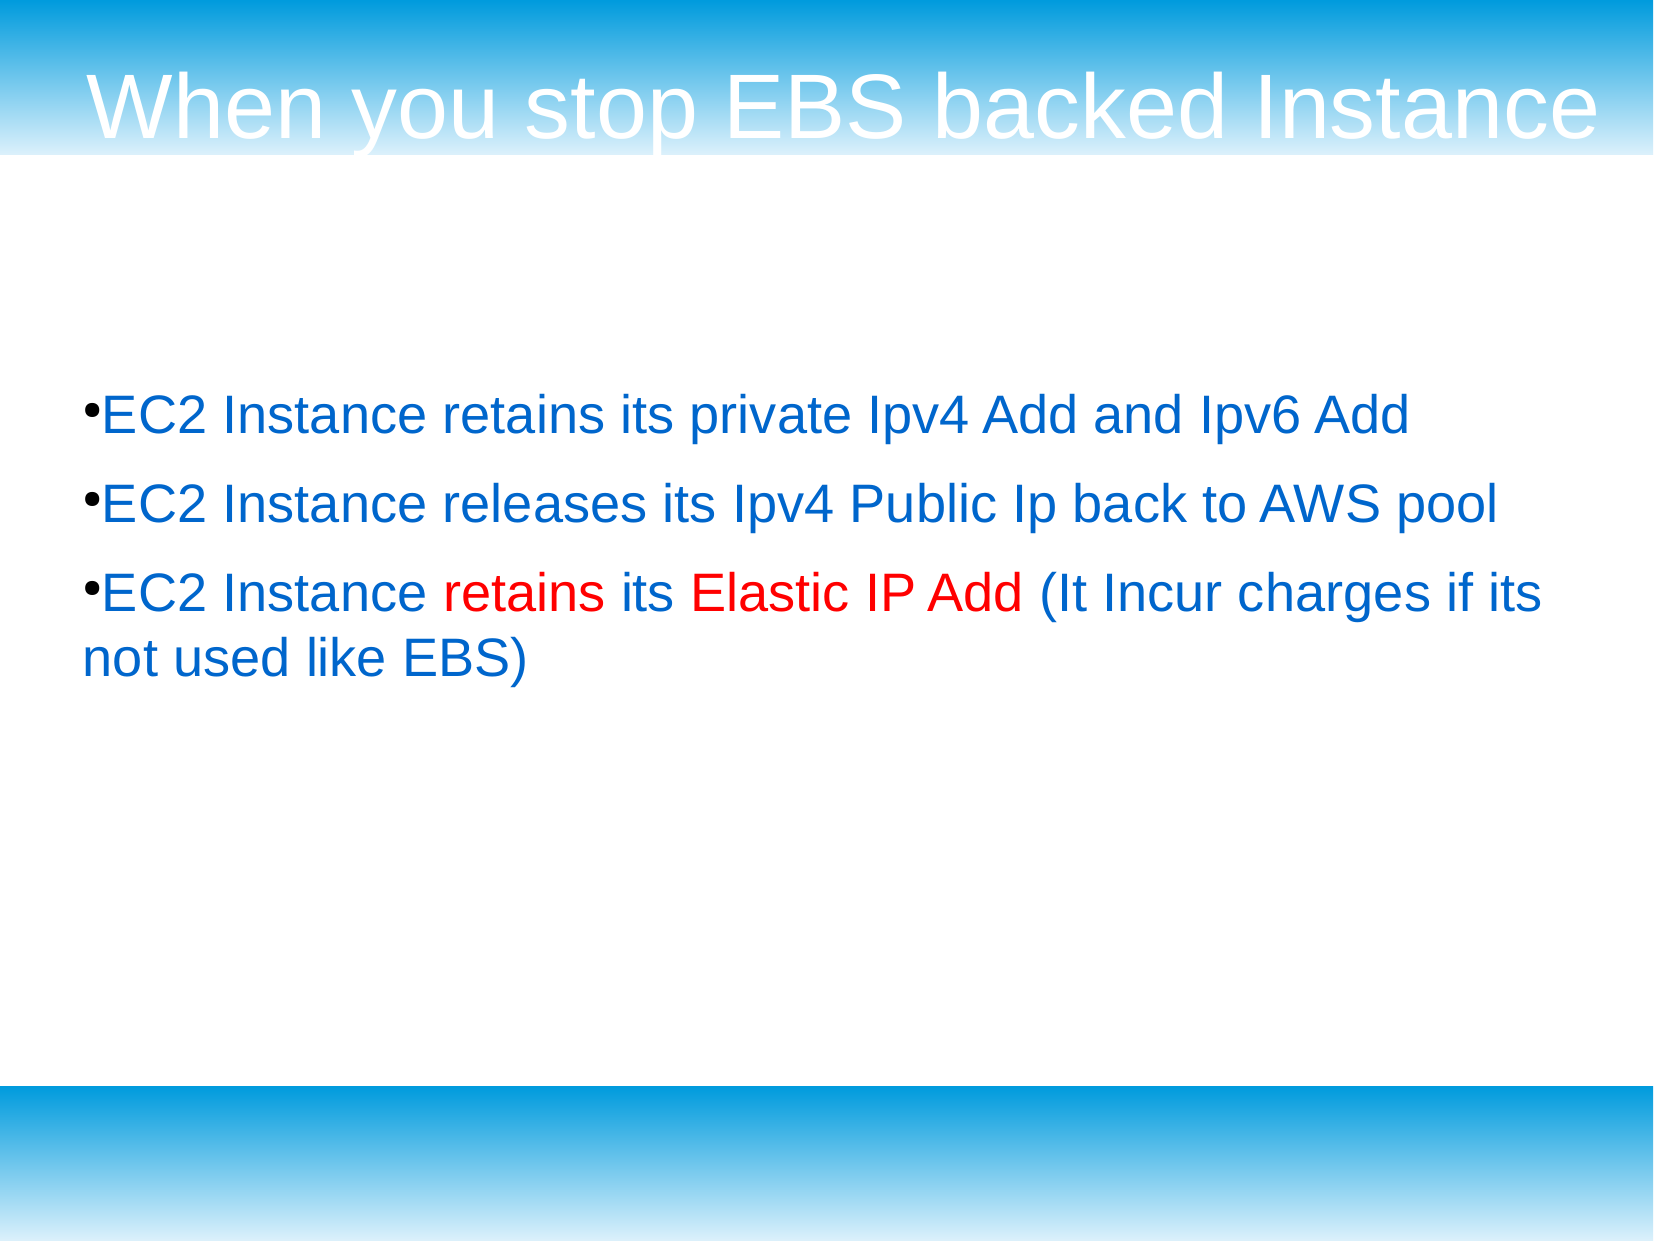

# When you stop EBS backed Instance
EC2 Instance retains its private Ipv4 Add and Ipv6 Add
EC2 Instance releases its Ipv4 Public Ip back to AWS pool
EC2 Instance retains its Elastic IP Add (It Incur charges if its not used like EBS)